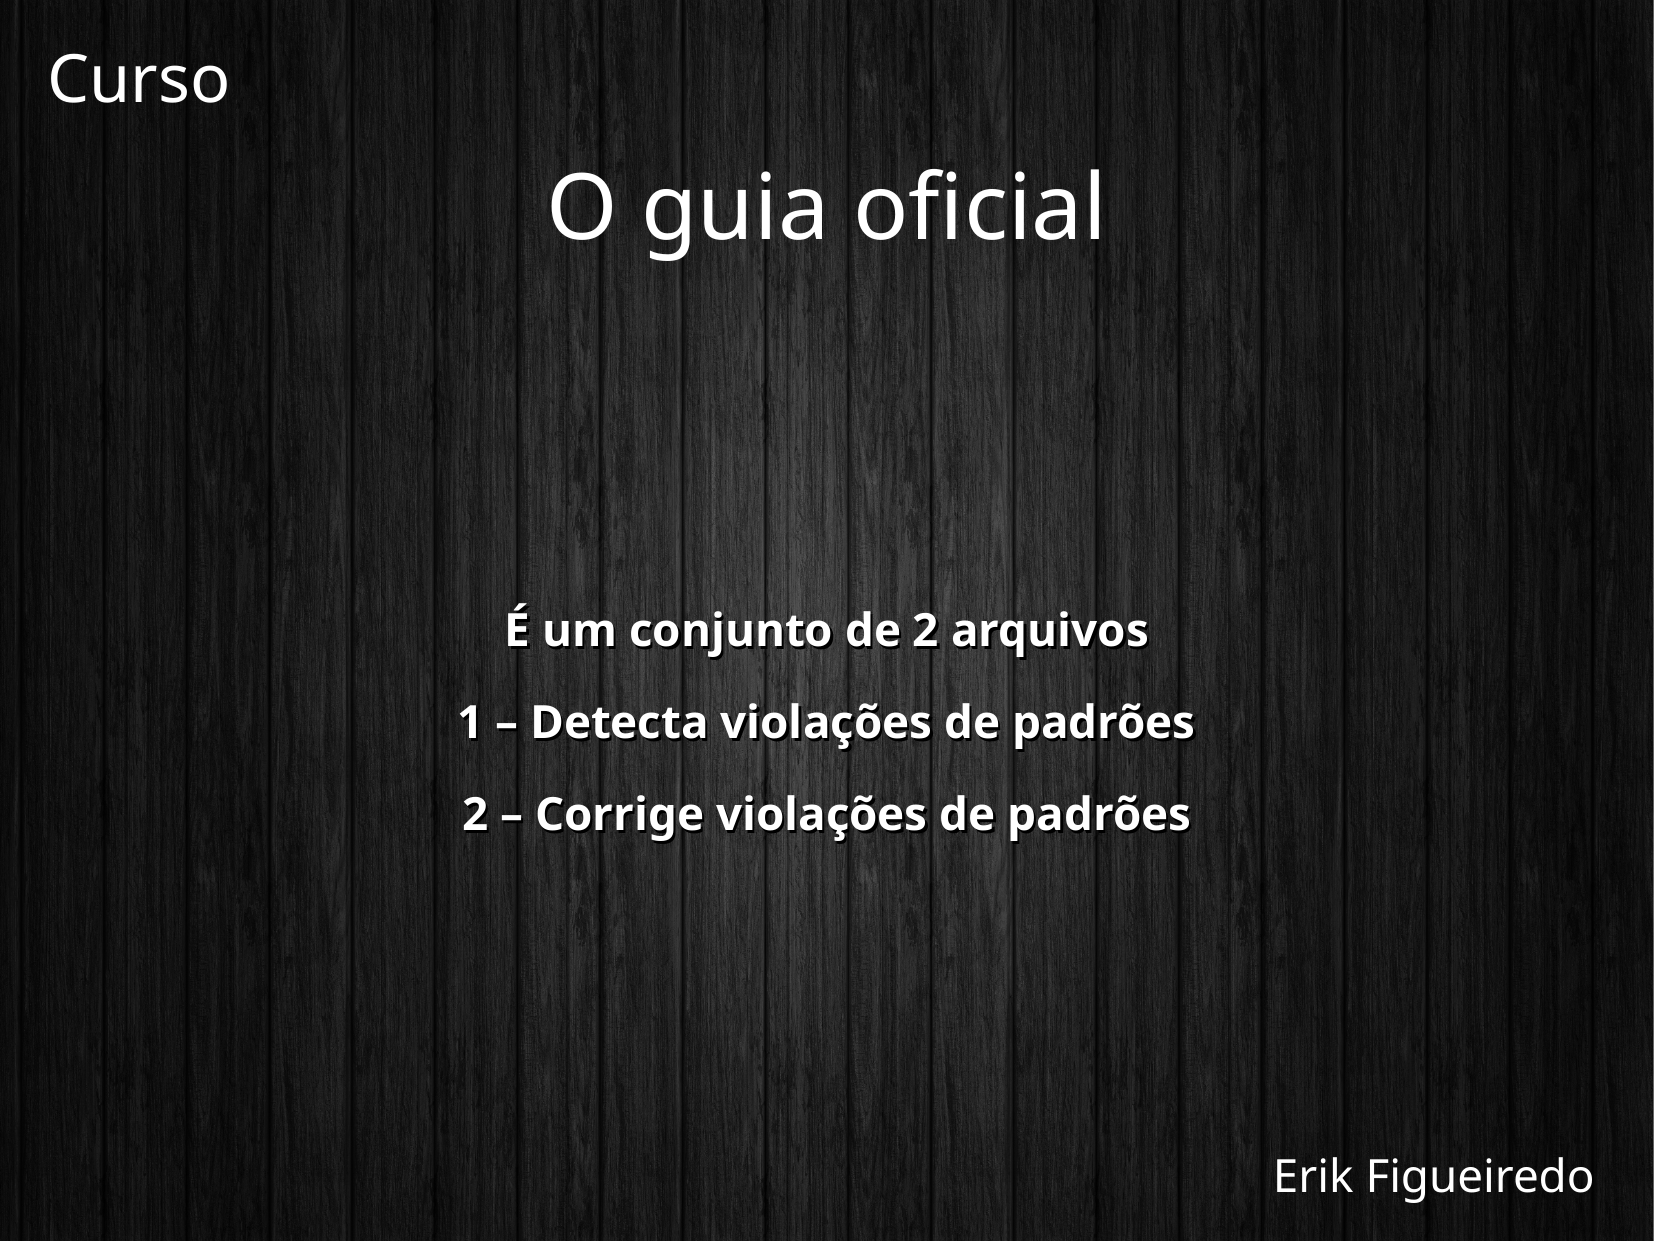

Curso
# O guia oficial
É um conjunto de 2 arquivos
1 – Detecta violações de padrões
2 – Corrige violações de padrões
Erik Figueiredo